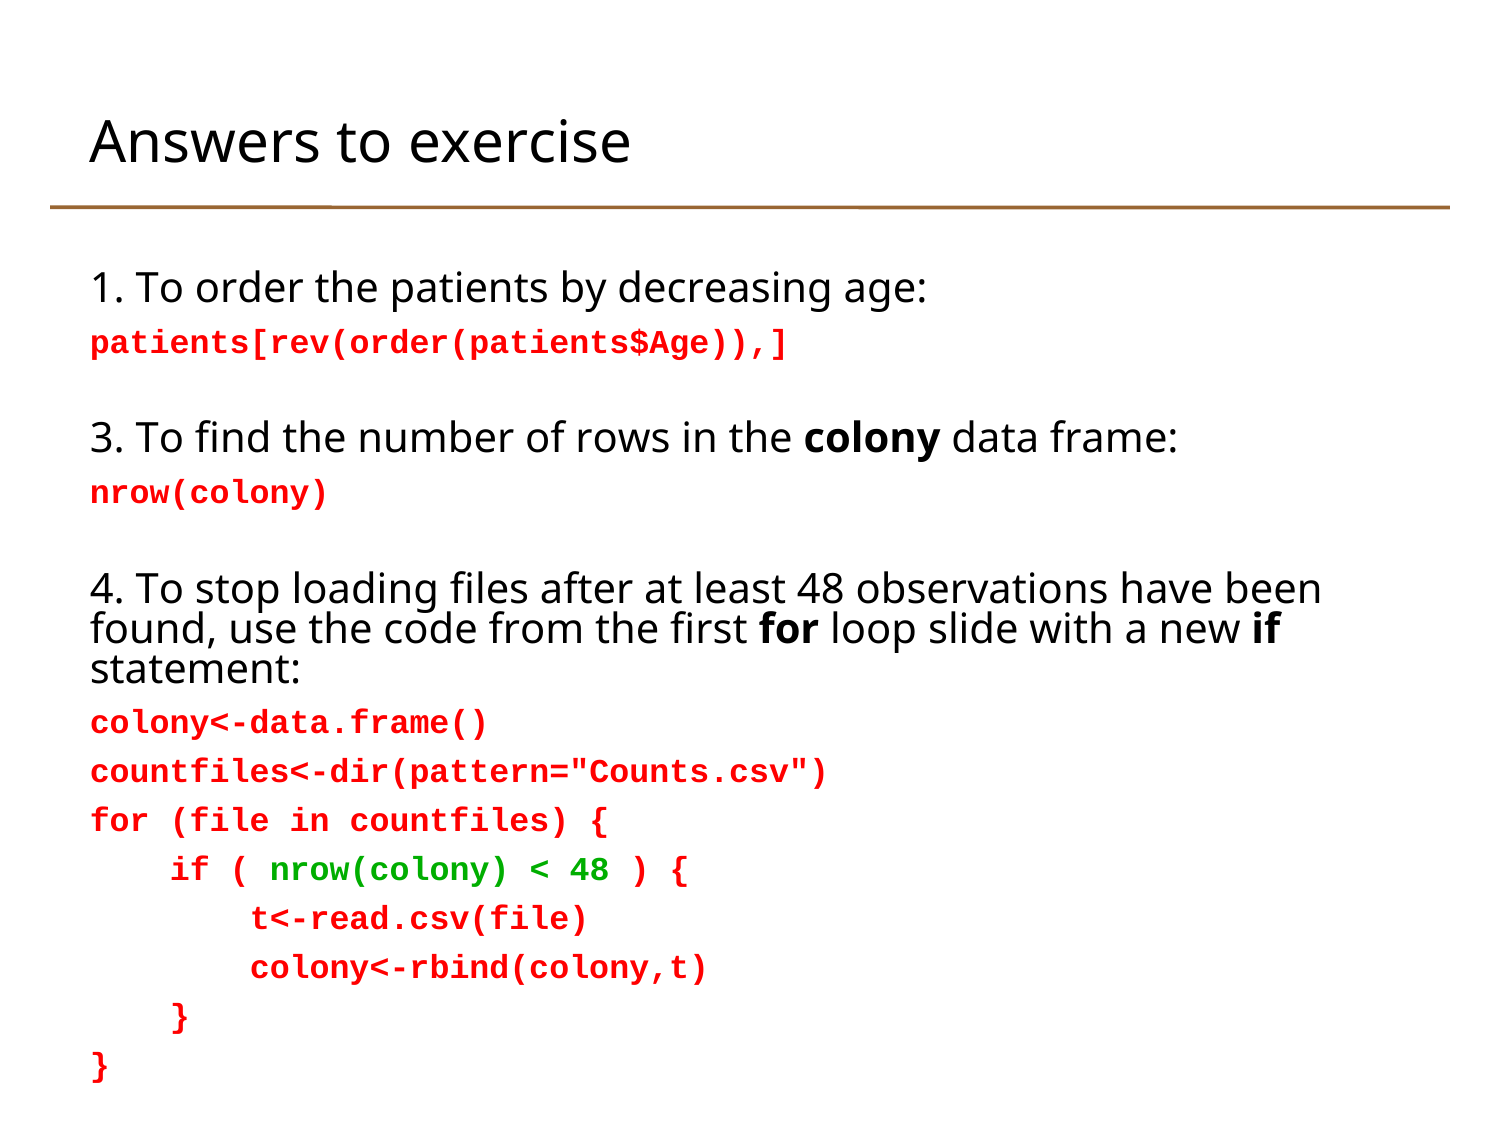

Answers to exercise
1. To order the patients by decreasing age:
patients[rev(order(patients$Age)),]
3. To find the number of rows in the colony data frame:
nrow(colony)
4. To stop loading files after at least 48 observations have been found, use the code from the first for loop slide with a new if statement:
colony<-data.frame()
countfiles<-dir(pattern="Counts.csv")
for (file in countfiles) {
 if ( nrow(colony) < 48 ) {
 t<-read.csv(file)
 colony<-rbind(colony,t)
 }
}